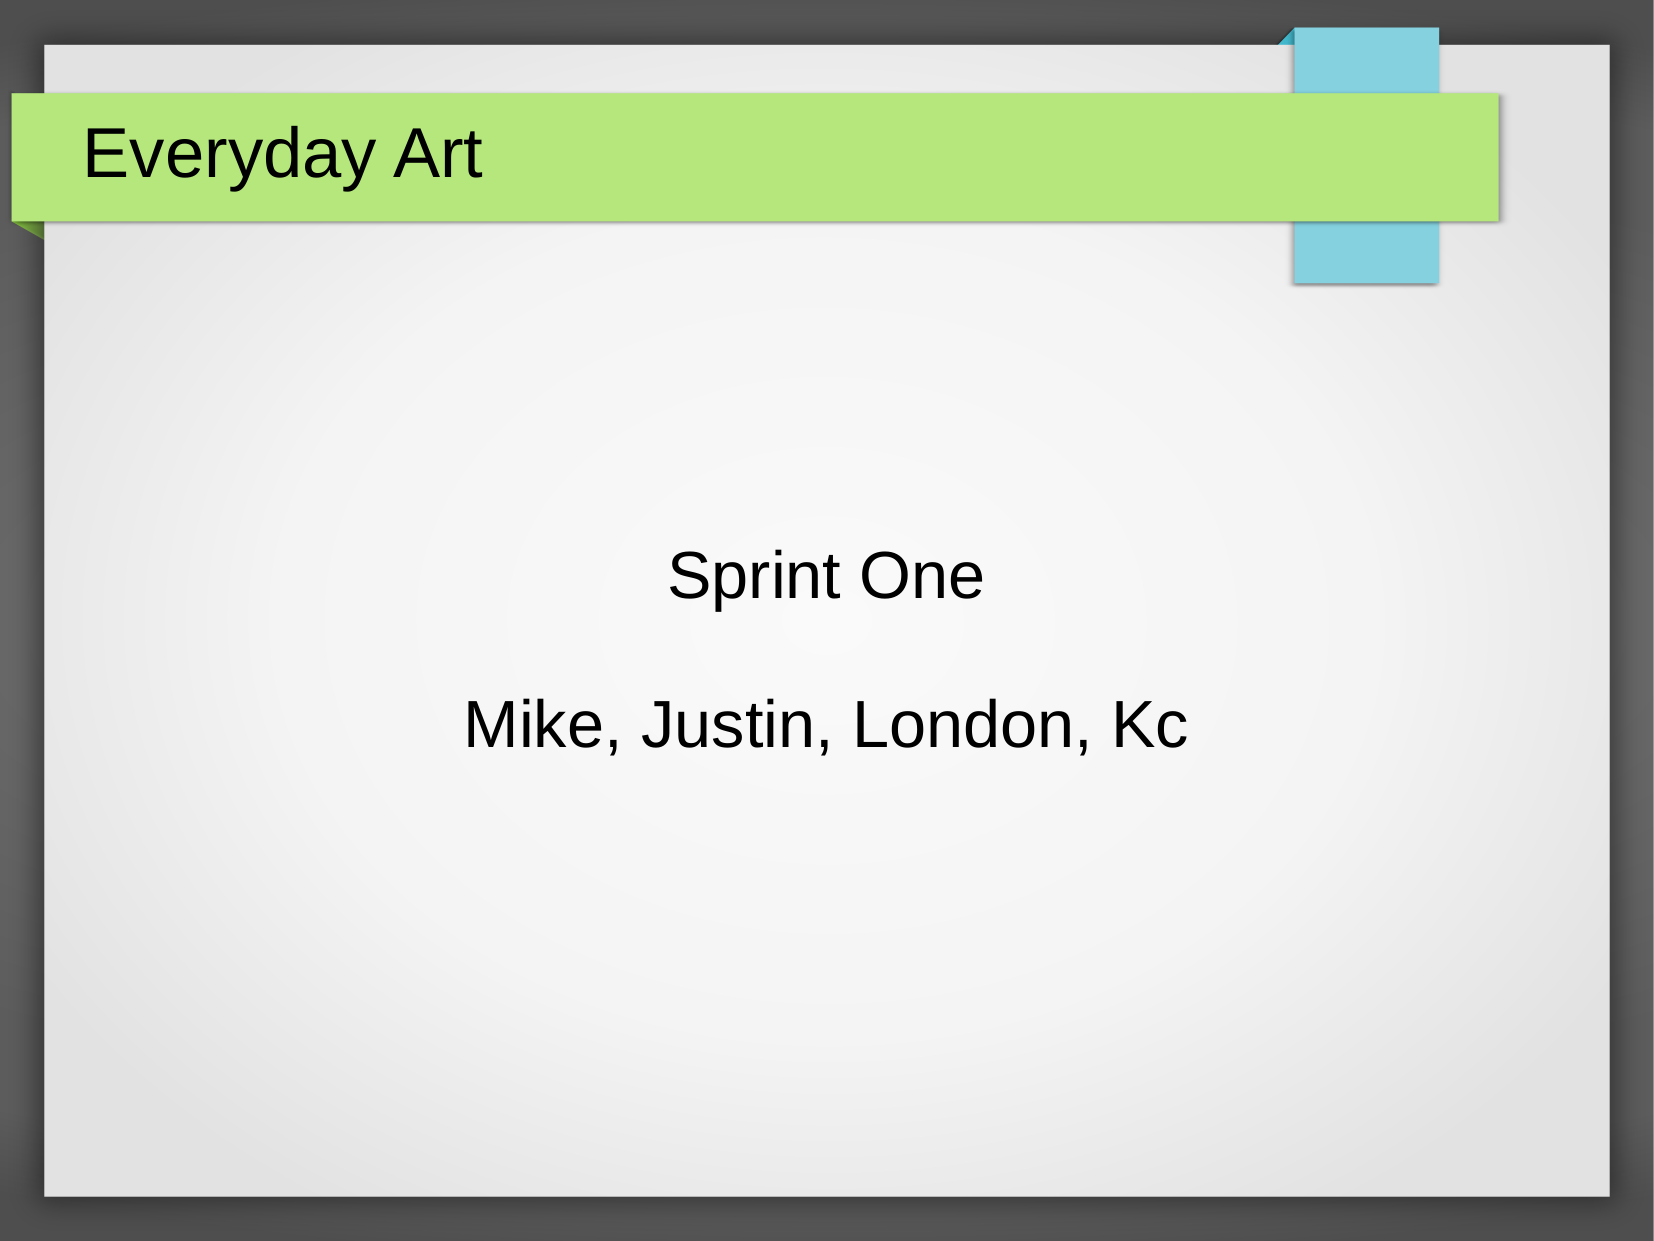

# Everyday Art
Sprint One
Mike, Justin, London, Kc